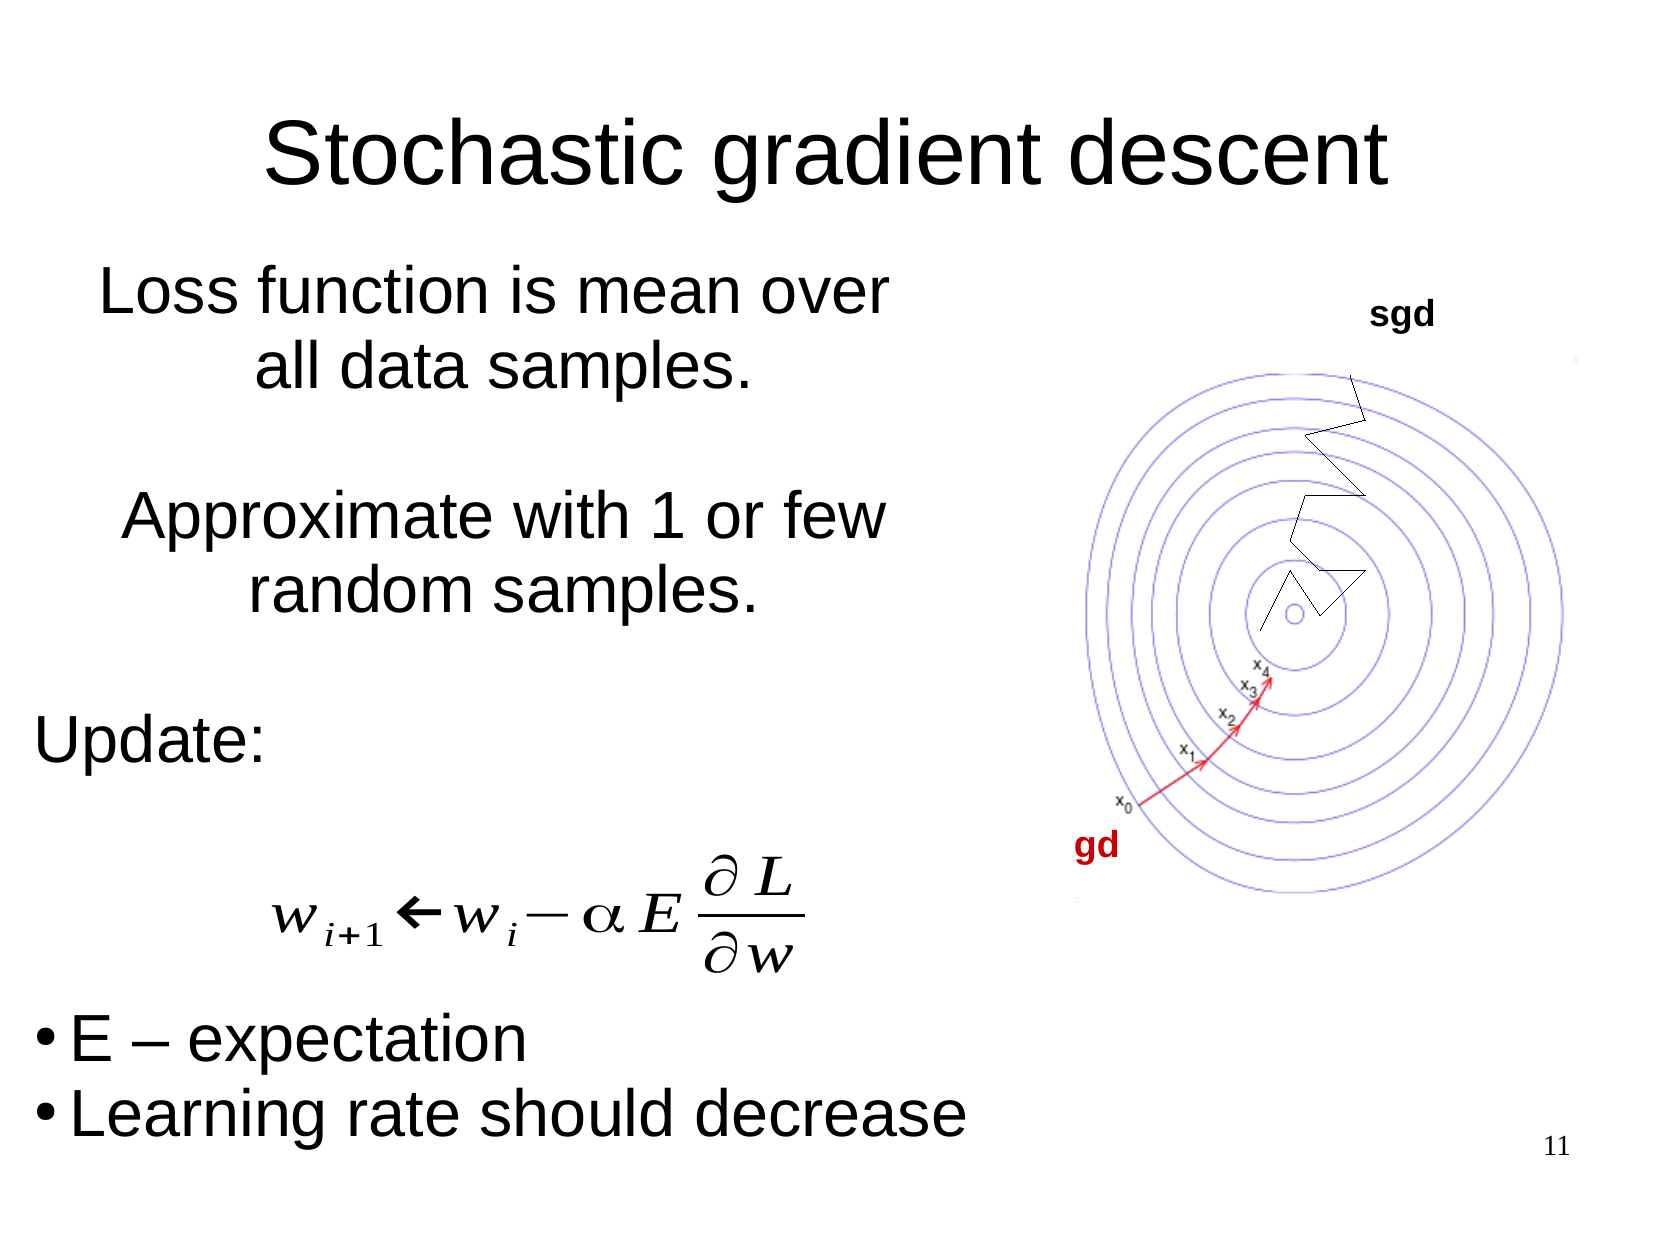

# Stochastic gradient descent
Loss function is mean over
all data samples.
Approximate with 1 or few random samples.
Update:
E – expectation
Learning rate should decrease
sgd
gd
11